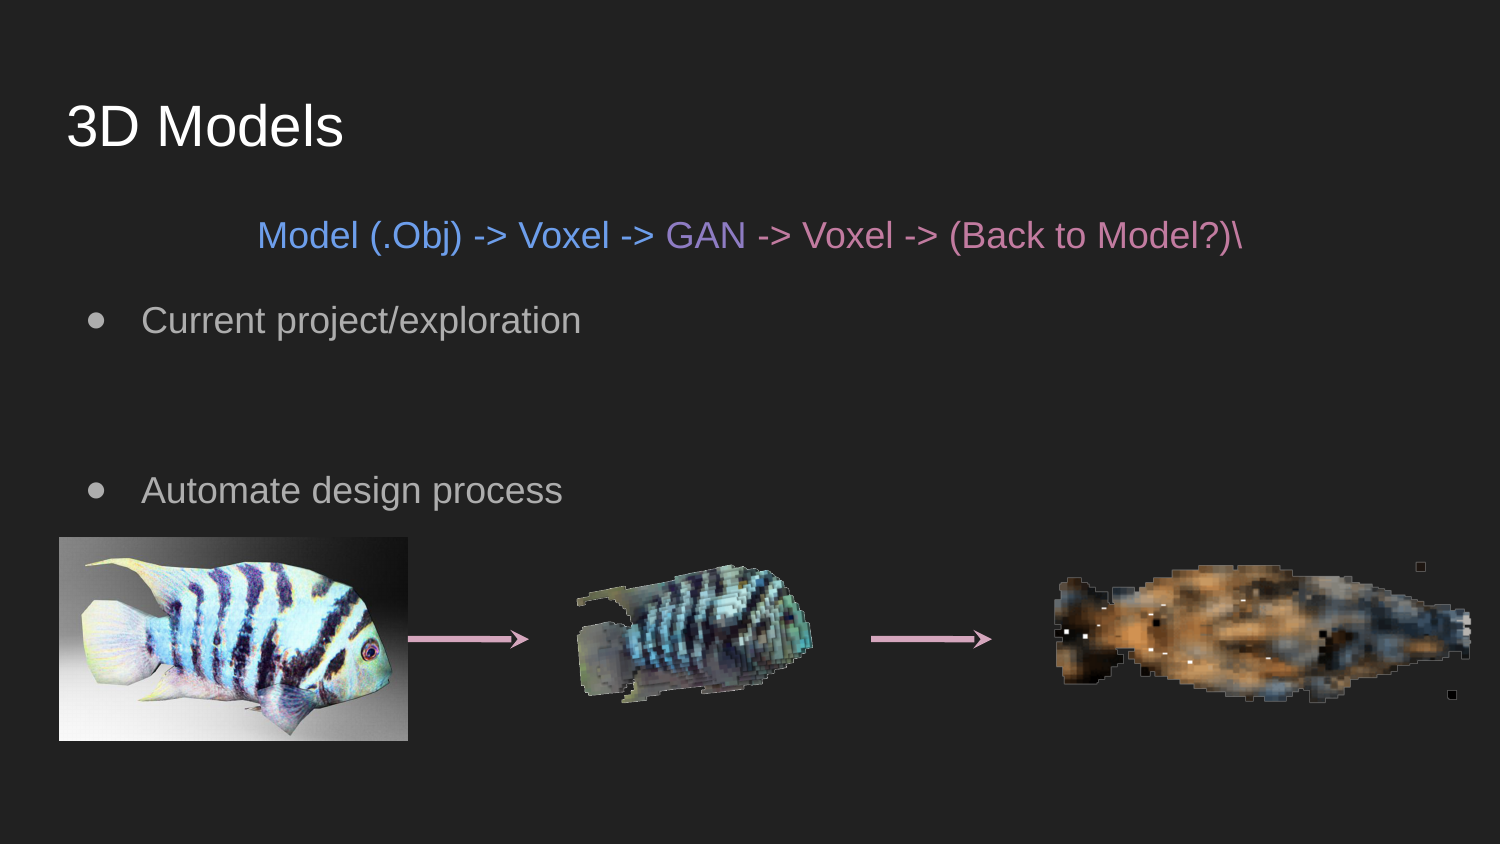

# 3D Models
Model (.Obj) -> Voxel -> GAN -> Voxel -> (Back to Model?)\
Current project/exploration
Automate design process